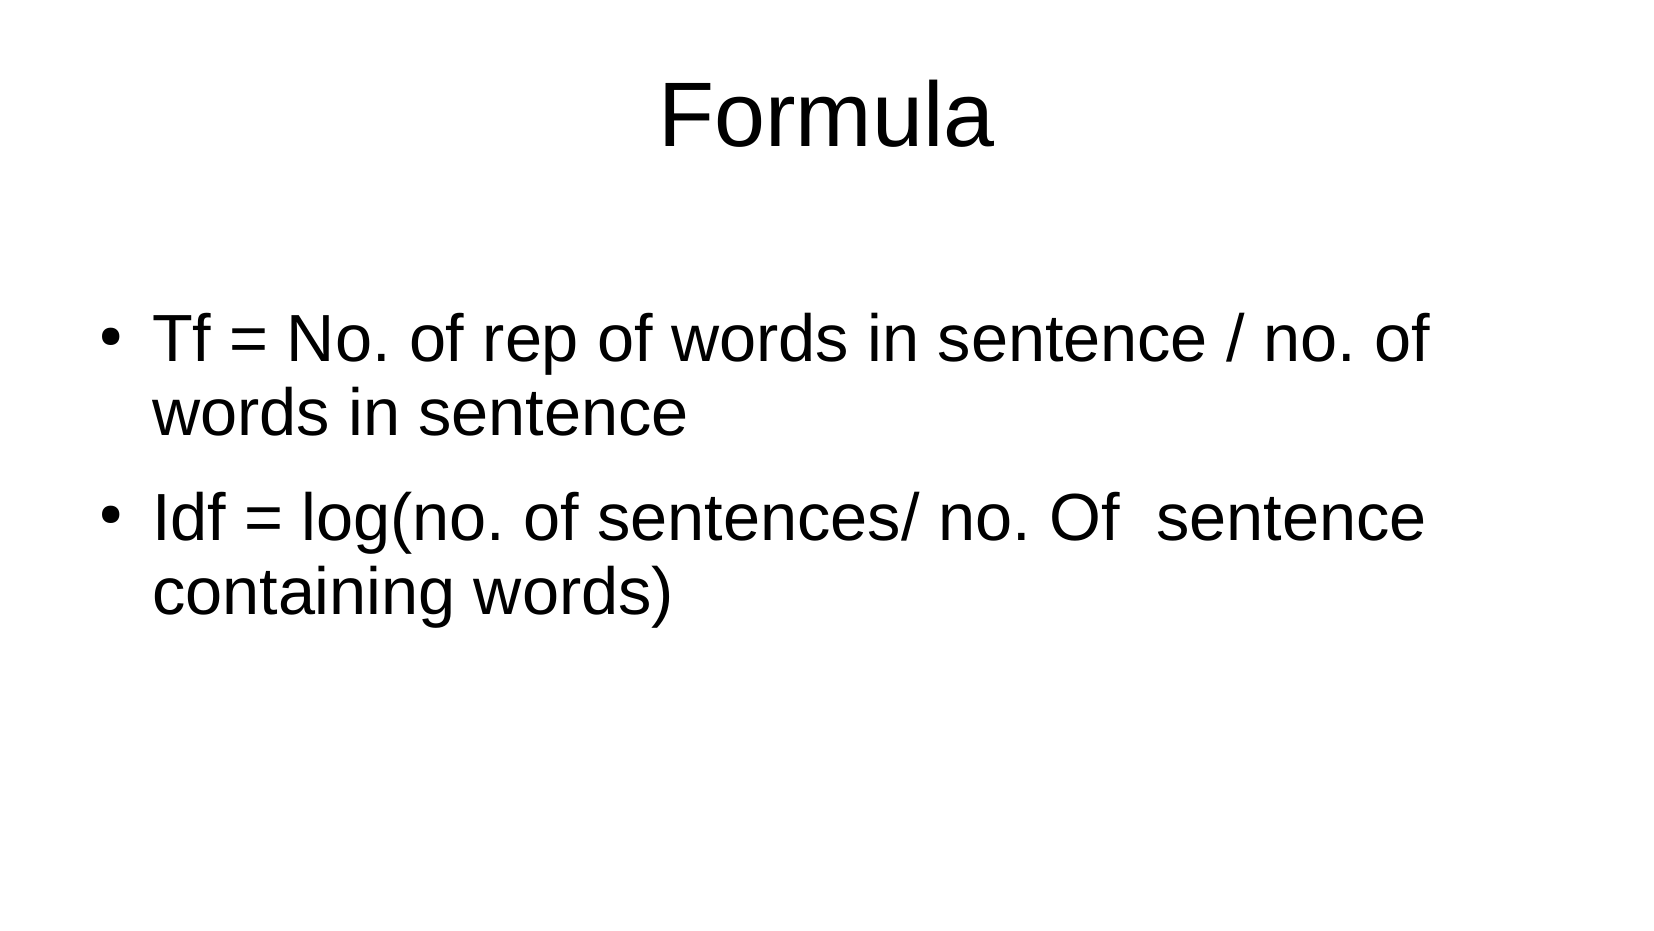

# Formula
Tf = No. of rep of words in sentence / no. of words in sentence
Idf = log(no. of sentences/ no. Of sentence containing words)